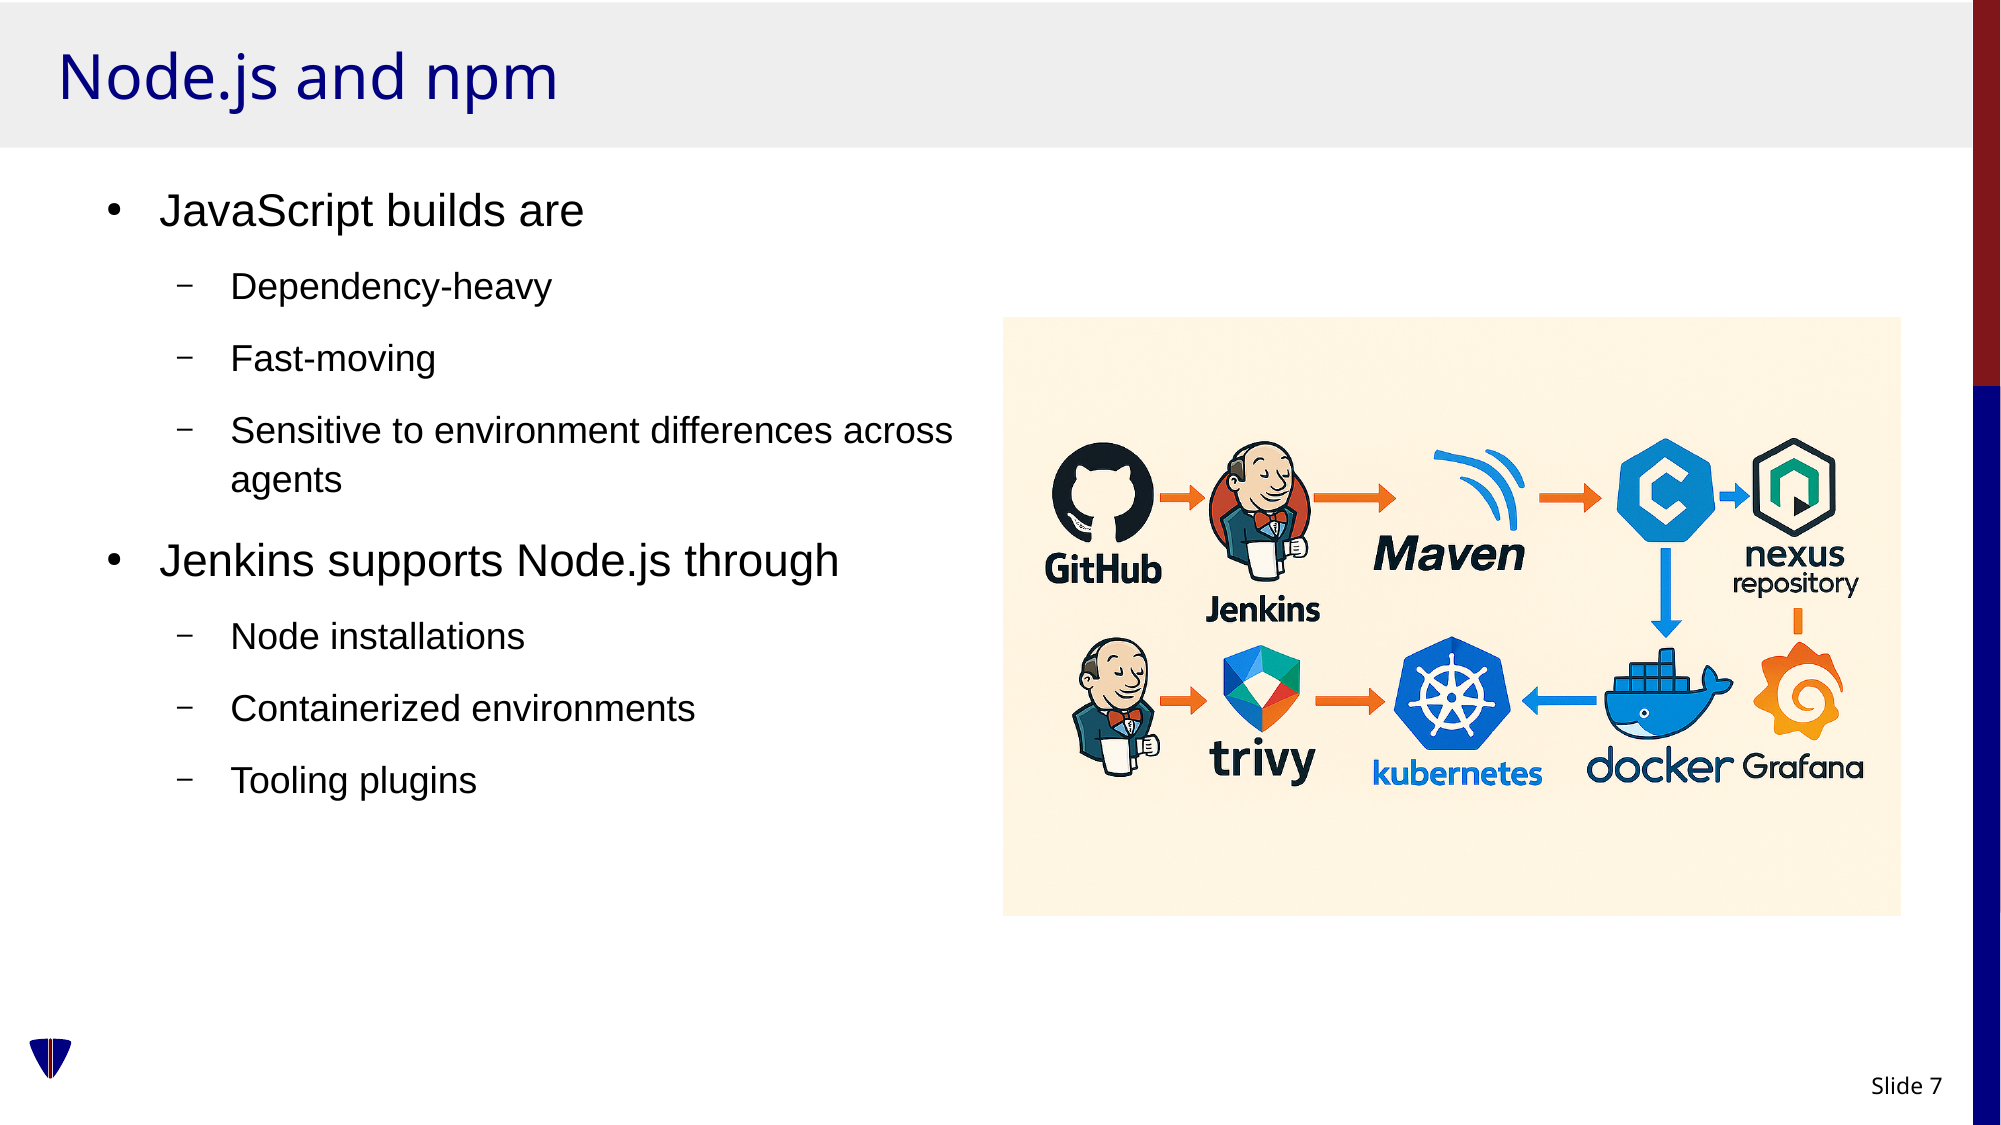

# Node.js and npm
JavaScript builds are
Dependency-heavy
Fast-moving
Sensitive to environment differences across agents
Jenkins supports Node.js through
Node installations
Containerized environments
Tooling plugins